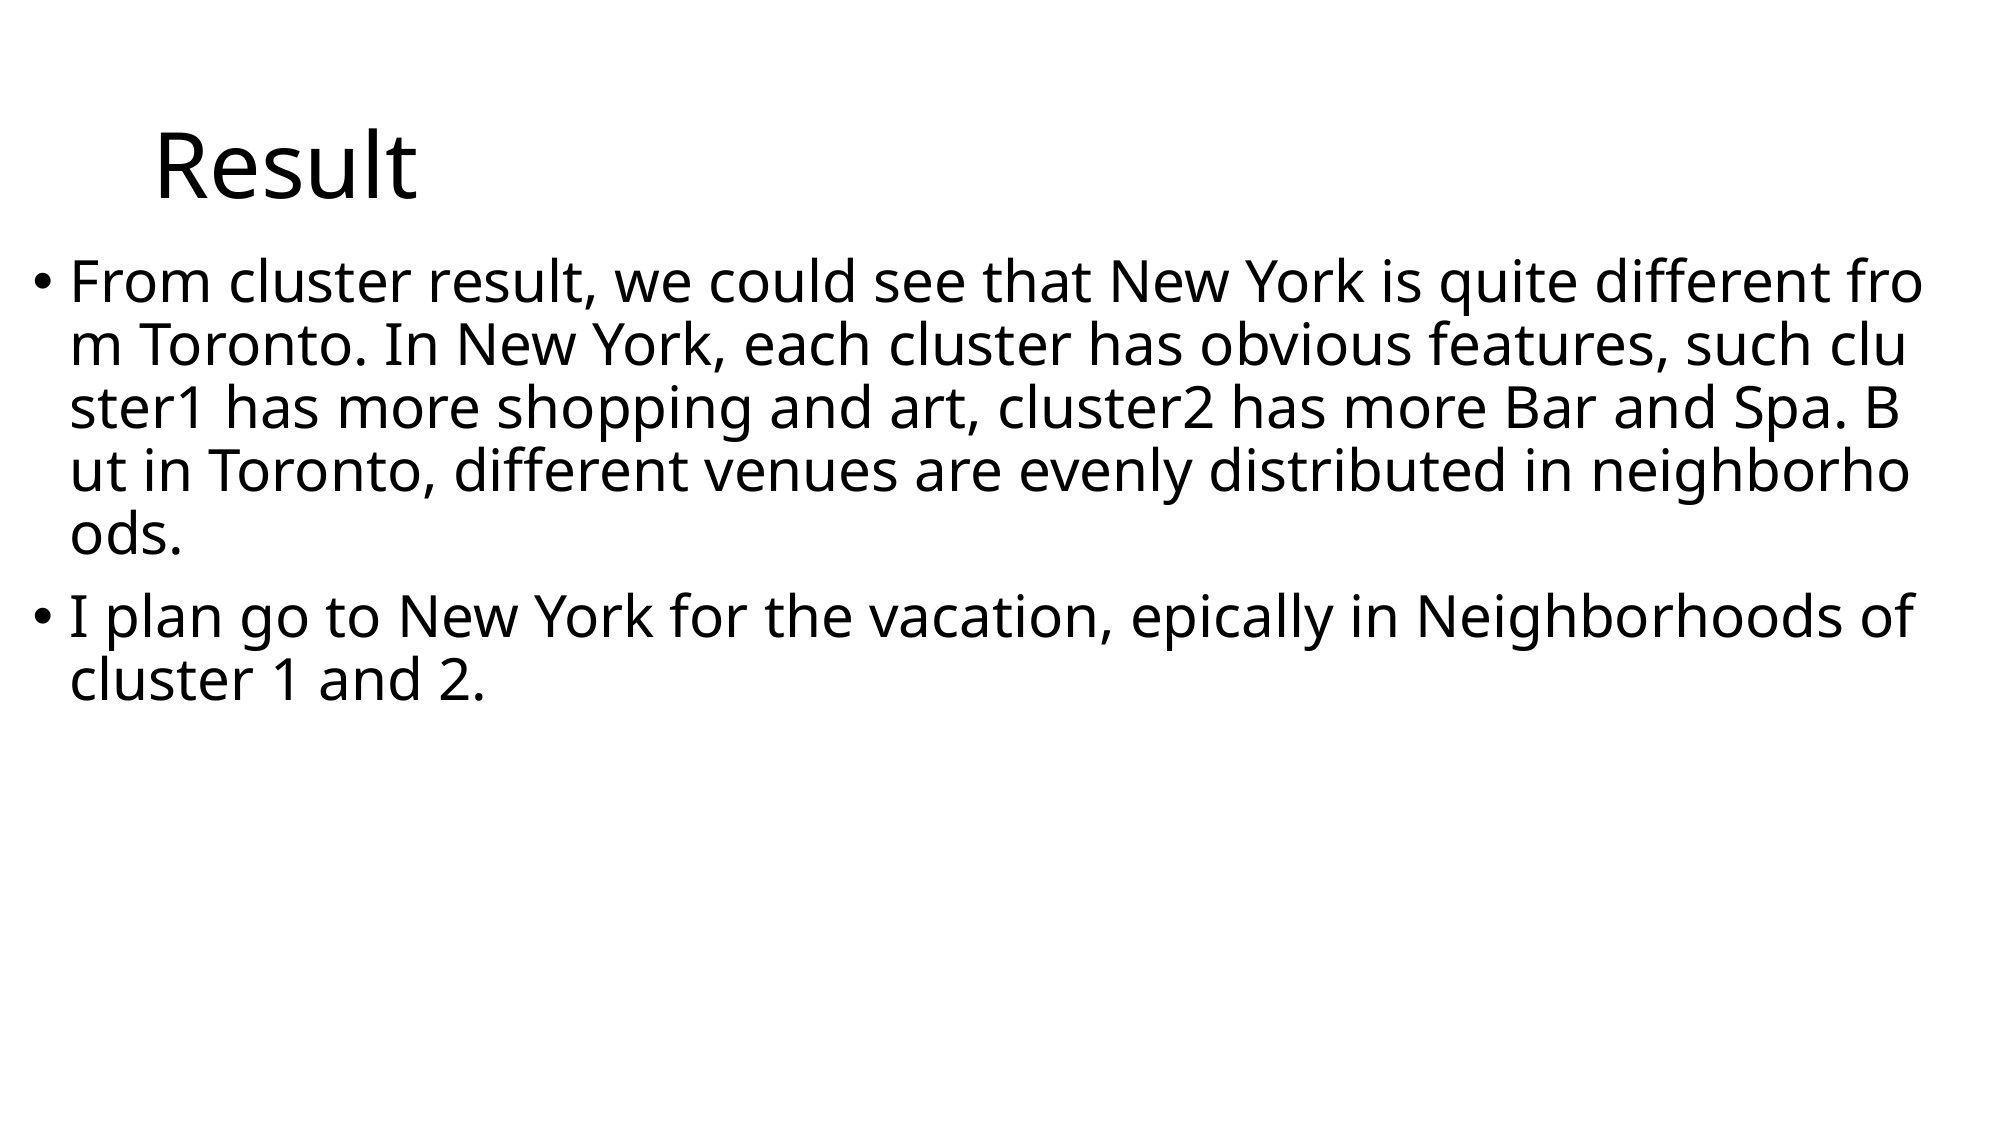

# Result
From cluster result, we could see that New York is quite different from Toronto. In New York, each cluster has obvious features, such cluster1 has more shopping and art, cluster2 has more Bar and Spa. But in Toronto, different venues are evenly distributed in neighborhoods.
I plan go to New York for the vacation, epically in Neighborhoods of cluster 1 and 2.